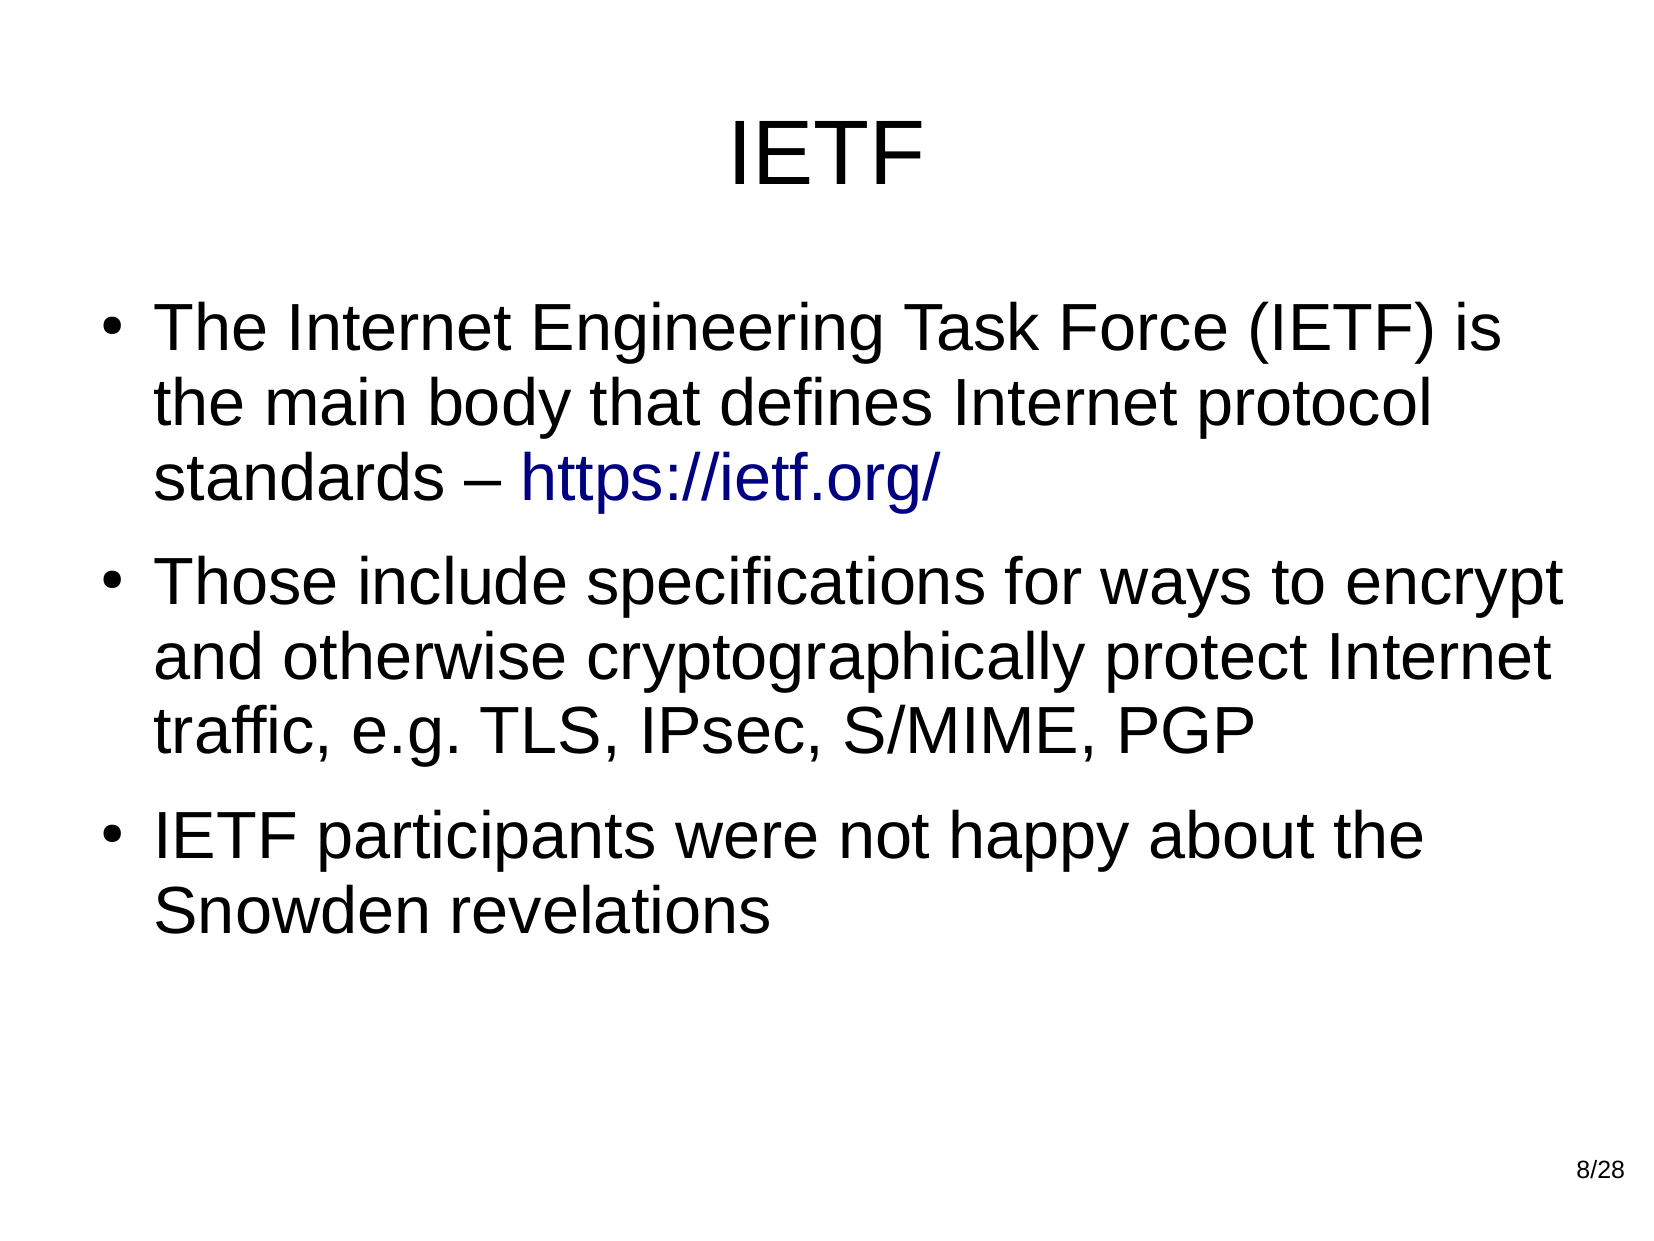

# IETF
The Internet Engineering Task Force (IETF) is the main body that defines Internet protocol standards – https://ietf.org/
Those include specifications for ways to encrypt and otherwise cryptographically protect Internet traffic, e.g. TLS, IPsec, S/MIME, PGP
IETF participants were not happy about the Snowden revelations